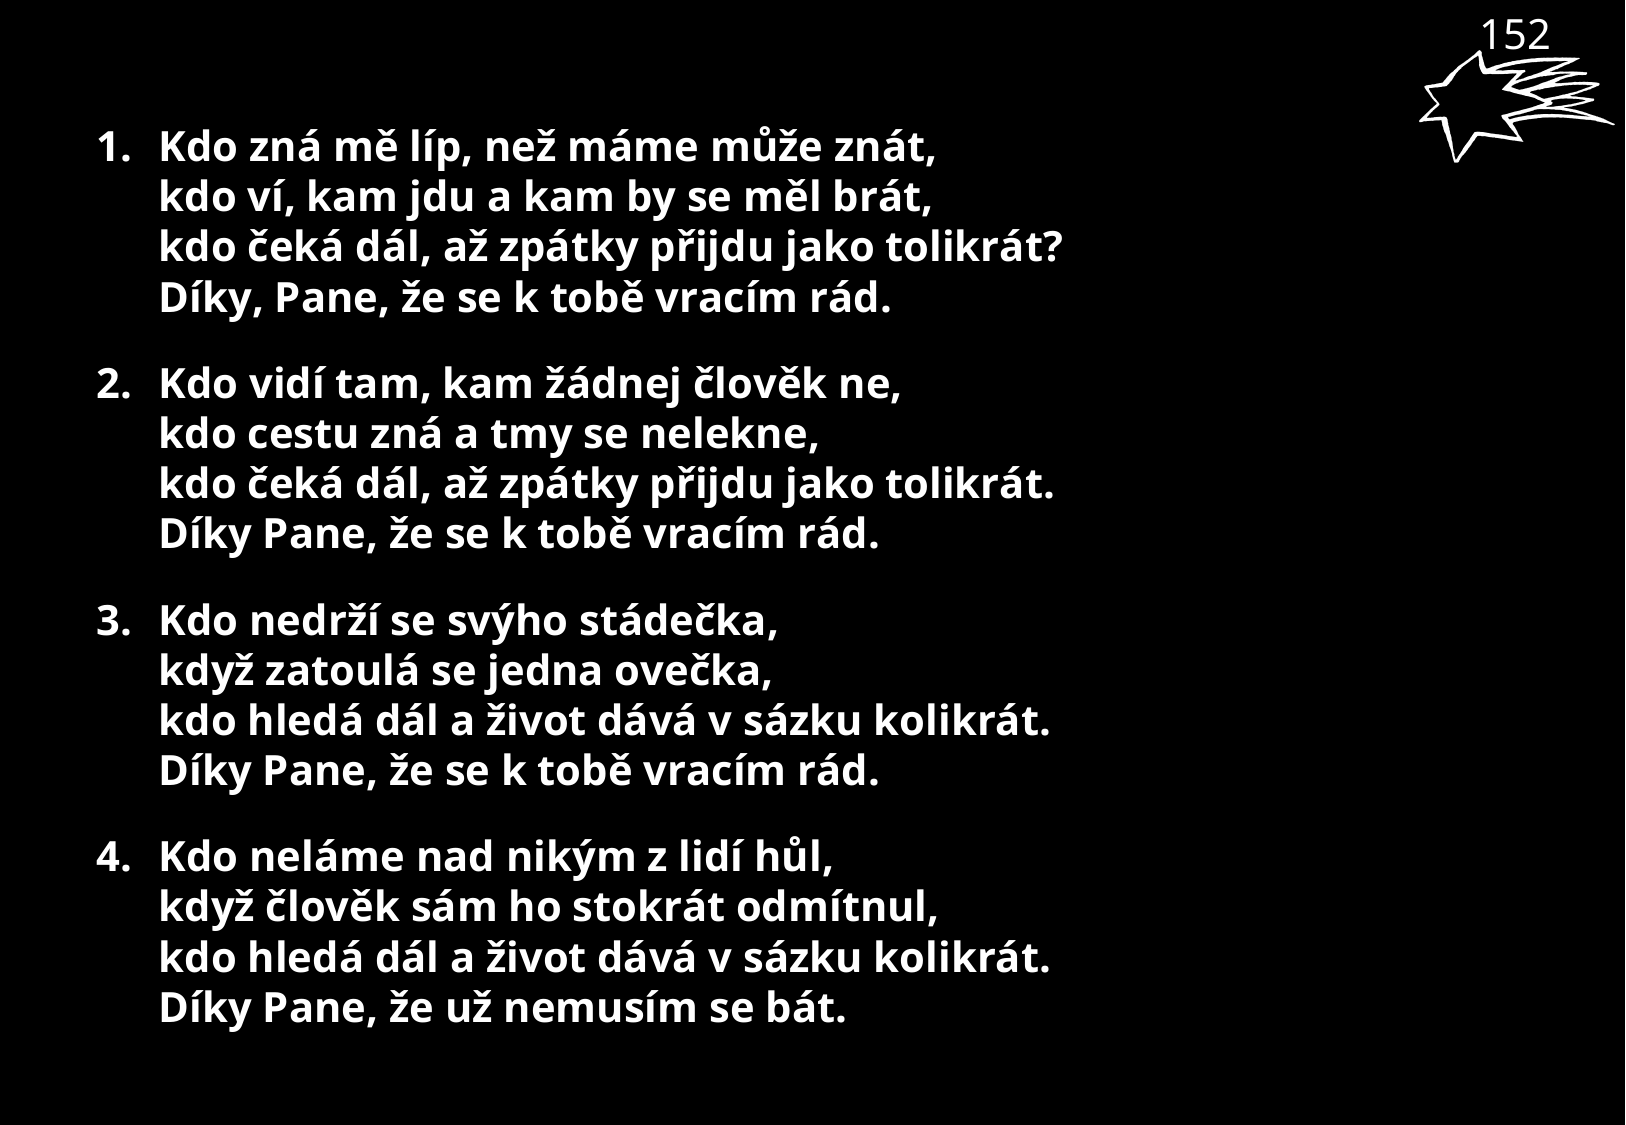

152
# Kdo zná mě líp, než máme může znát, kdo ví, kam jdu a kam by se měl brát, kdo čeká dál, až zpátky přijdu jako tolikrát? Díky, Pane, že se k tobě vracím rád.
2.	Kdo vidí tam, kam žádnej člověk ne,
kdo cestu zná a tmy se nelekne,
kdo čeká dál, až zpátky přijdu jako tolikrát.
Díky Pane, že se k tobě vracím rád.
3.	Kdo nedrží se svýho stádečka,
když zatoulá se jedna ovečka,
kdo hledá dál a život dává v sázku kolikrát.
Díky Pane, že se k tobě vracím rád.
4.	Kdo neláme nad nikým z lidí hůl,
když člověk sám ho stokrát odmítnul,
kdo hledá dál a život dává v sázku kolikrát.
Díky Pane, že už nemusím se bát.